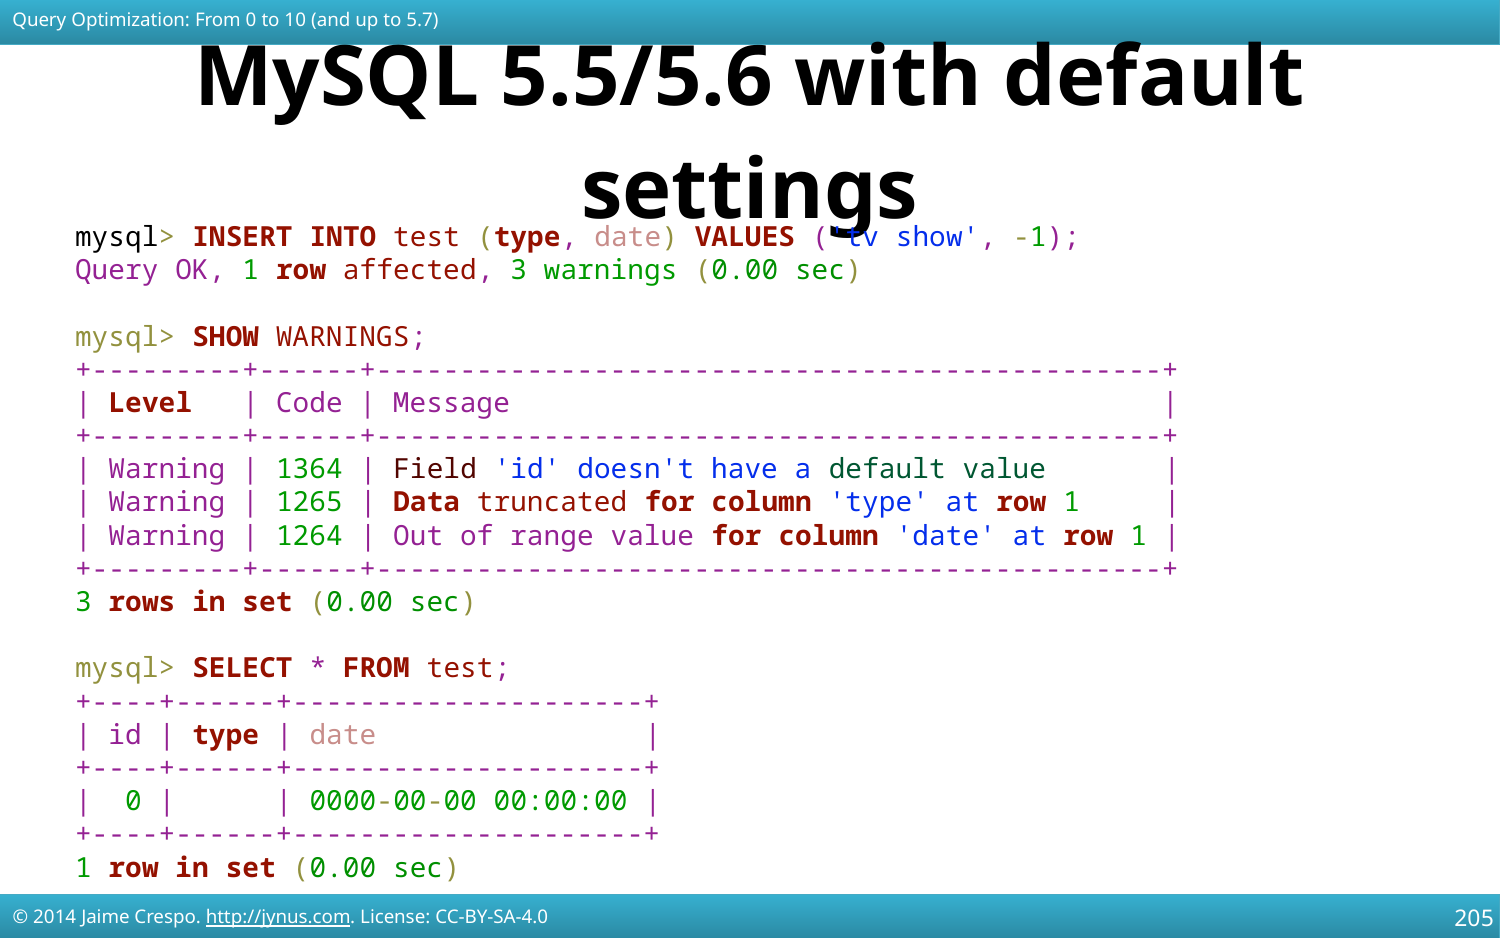

# MySQL 5.5/5.6 with default settings
mysql> INSERT INTO test (type, date) VALUES ('tv show', -1);
Query OK, 1 row affected, 3 warnings (0.00 sec)
mysql> SHOW WARNINGS;
+---------+------+-----------------------------------------------+
| Level | Code | Message |
+---------+------+-----------------------------------------------+
| Warning | 1364 | Field 'id' doesn't have a default value |
| Warning | 1265 | Data truncated for column 'type' at row 1 |
| Warning | 1264 | Out of range value for column 'date' at row 1 |
+---------+------+-----------------------------------------------+
3 rows in set (0.00 sec)
mysql> SELECT * FROM test;
+----+------+---------------------+
| id | type | date |
+----+------+---------------------+
| 0 | | 0000-00-00 00:00:00 |
+----+------+---------------------+
1 row in set (0.00 sec)